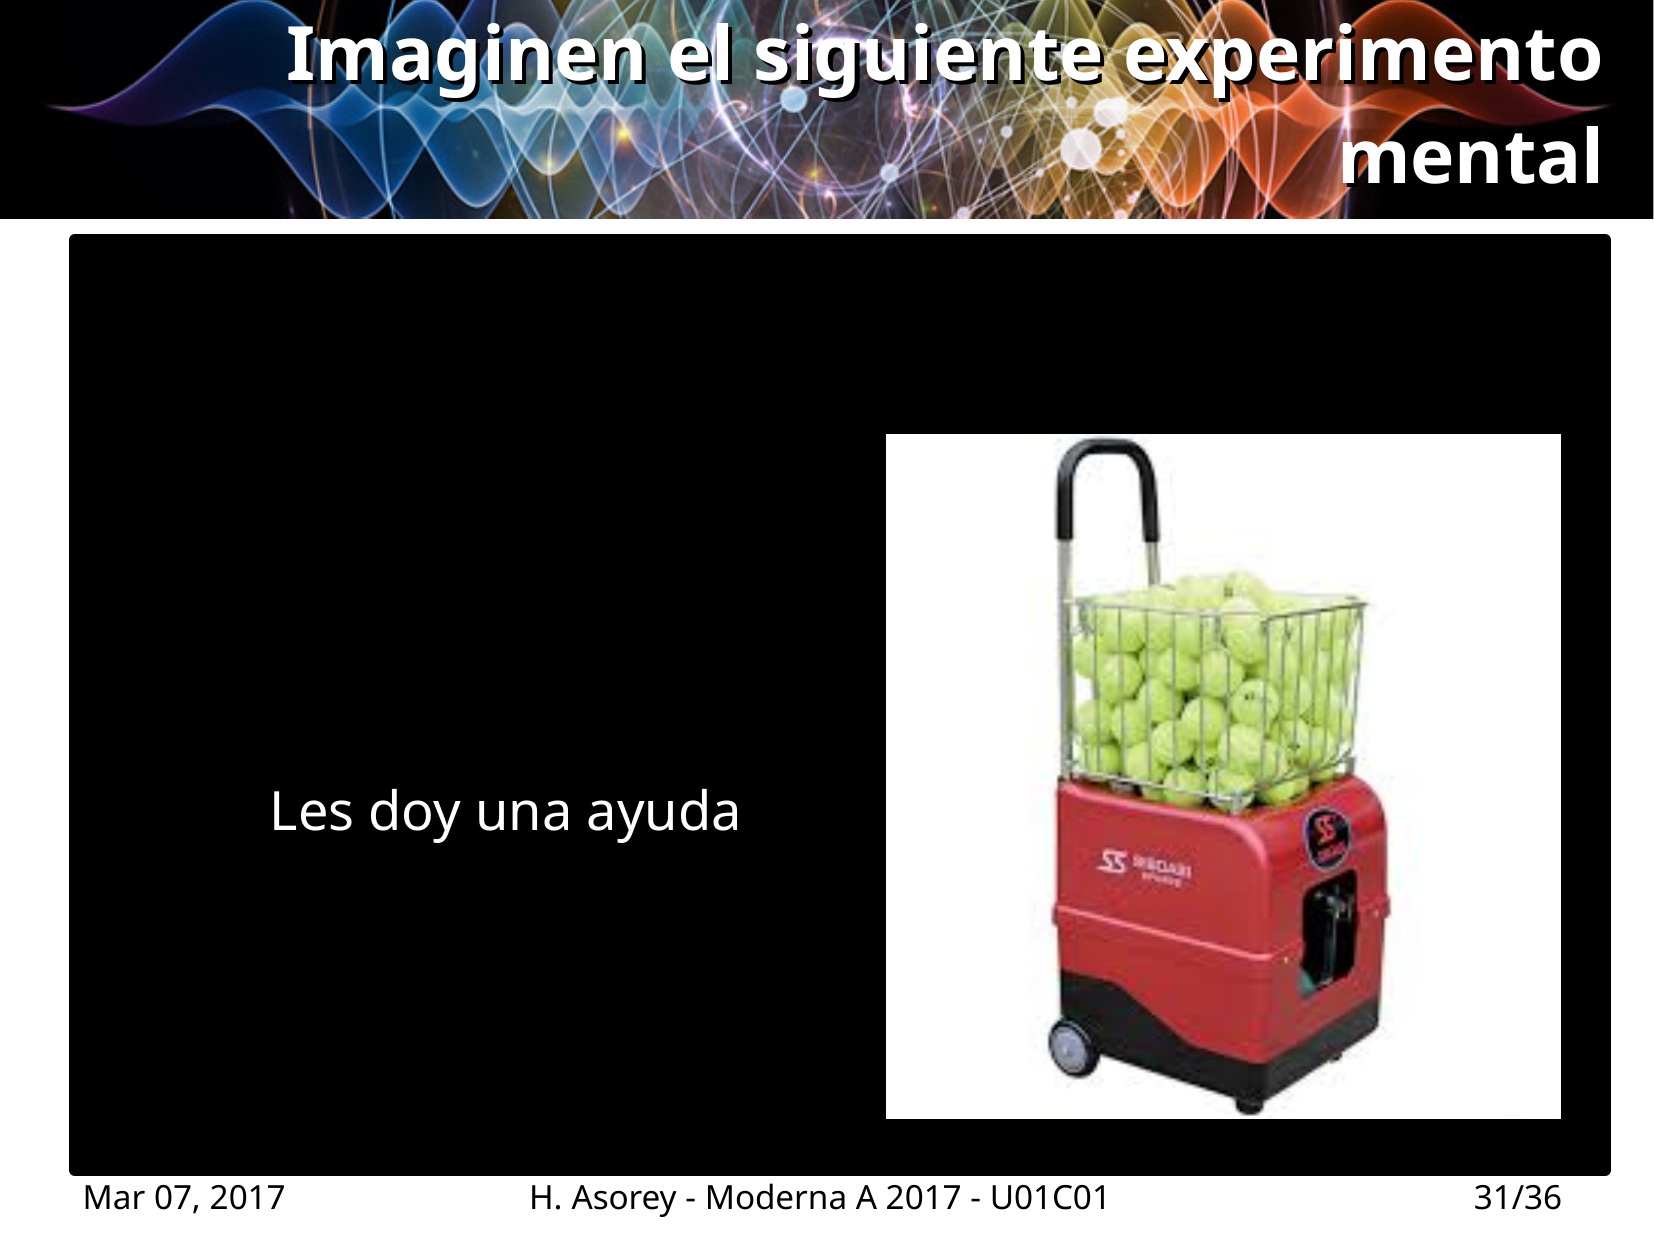

# Imaginen el siguiente experimento mental
Les doy una ayuda
Mar 07, 2017
H. Asorey - Moderna A 2017 - U01C01
31